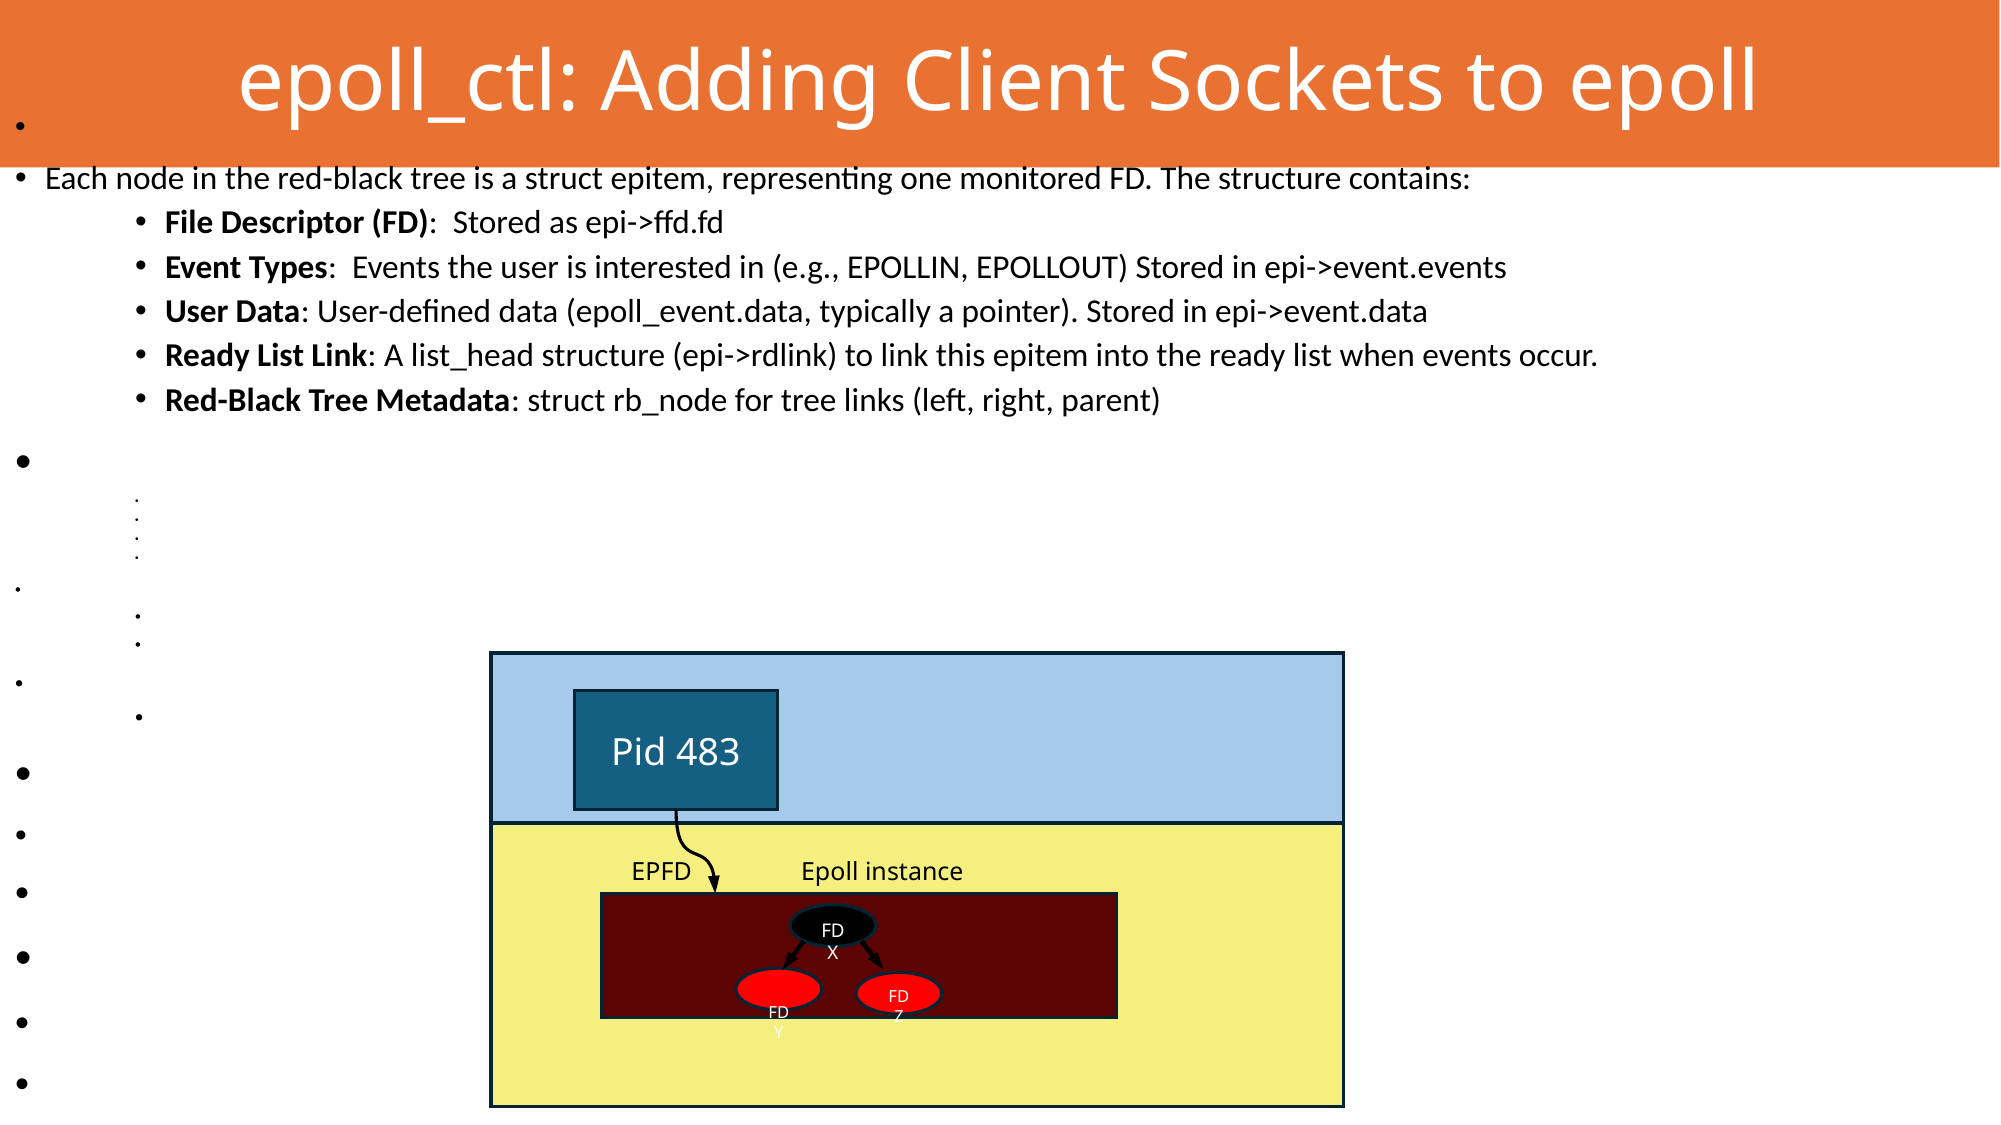

# epoll_ctl: Adding Client Sockets to epoll
Each node in the red-black tree is a struct epitem, representing one monitored FD. The structure contains:
File Descriptor (FD): Stored as epi->ffd.fd
Event Types: Events the user is interested in (e.g., EPOLLIN, EPOLLOUT) Stored in epi->event.events
User Data: User-defined data (epoll_event.data, typically a pointer). Stored in epi->event.data
Ready List Link: A list_head structure (epi->rdlink) to link this epitem into the ready list when events occur.
Red-Black Tree Metadata: struct rb_node for tree links (left, right, parent)
Pid 483
EPFD
Epoll instance
FD X
FD Y
FD Z